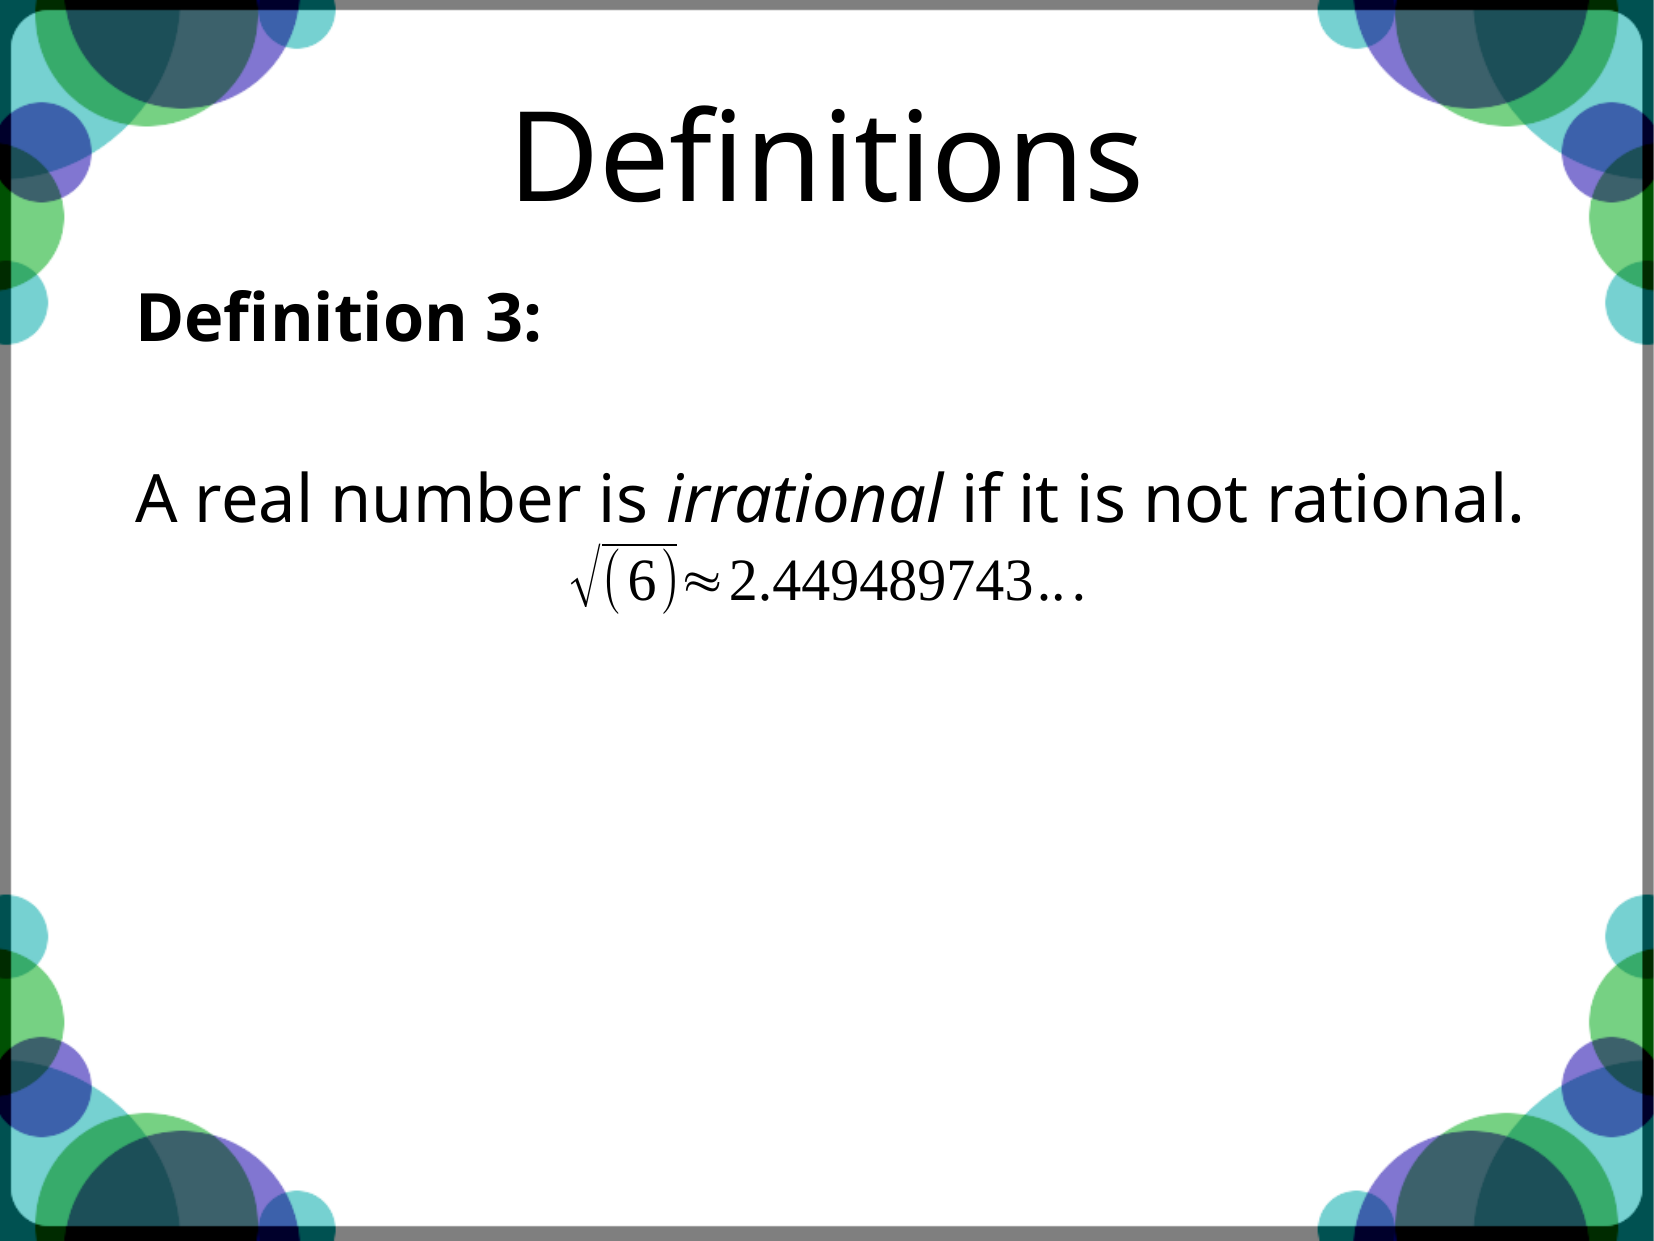

# Definitions
Definition 3:
A real number is irrational if it is not rational.